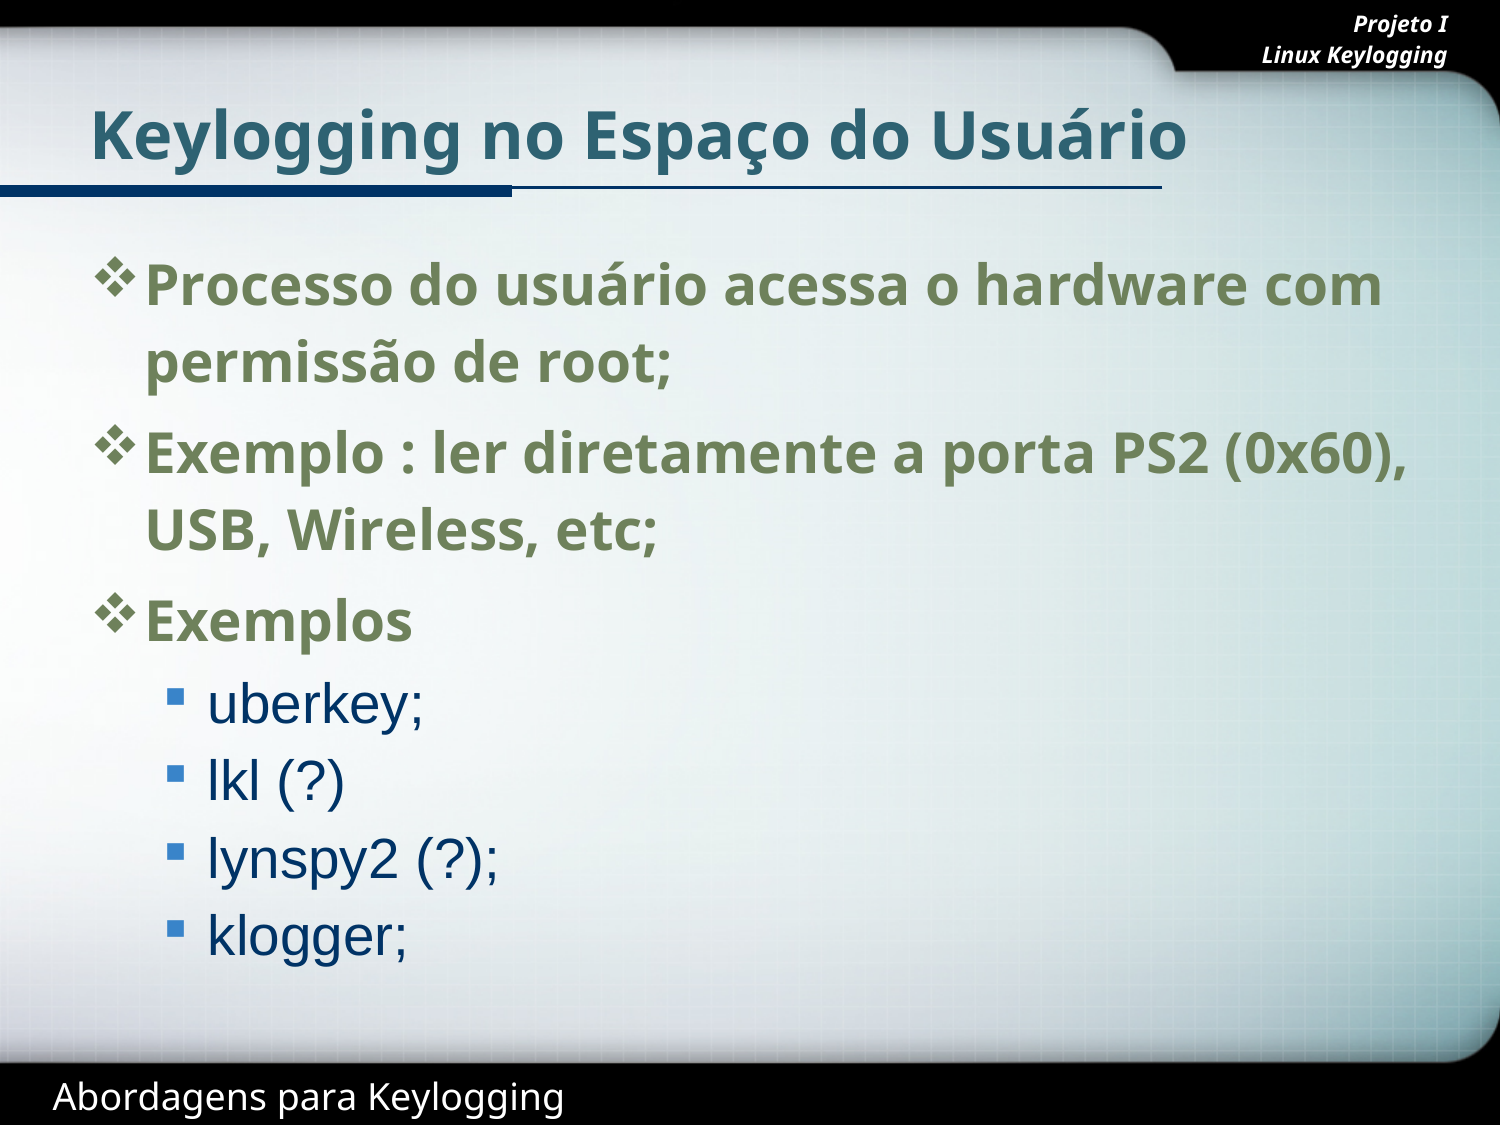

# Keylogging no Espaço do Usuário
Processo do usuário acessa o hardware com permissão de root;
Exemplo : ler diretamente a porta PS2 (0x60), USB, Wireless, etc;
Exemplos
uberkey;
lkl (?)
lynspy2 (?);
klogger;
Abordagens para Keylogging